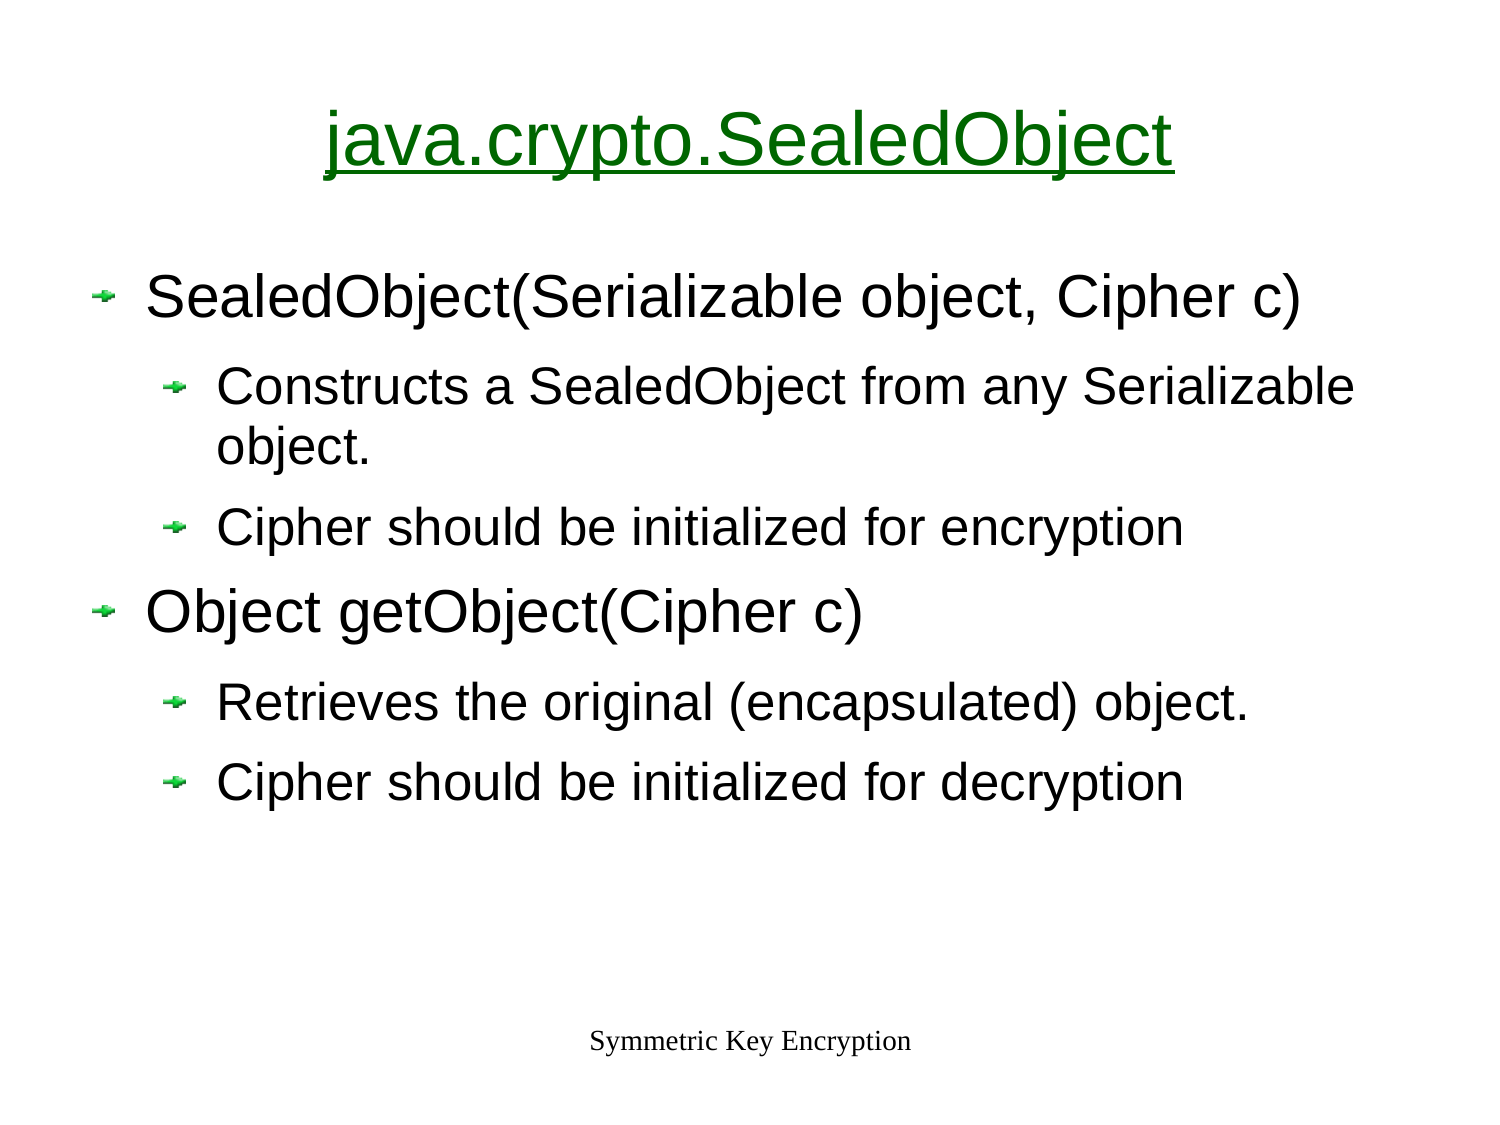

# java.crypto.SealedObject
SealedObject(Serializable object, Cipher c)
Constructs a SealedObject from any Serializable object.
Cipher should be initialized for encryption
Object getObject(Cipher c)
Retrieves the original (encapsulated) object.
Cipher should be initialized for decryption
Symmetric Key Encryption